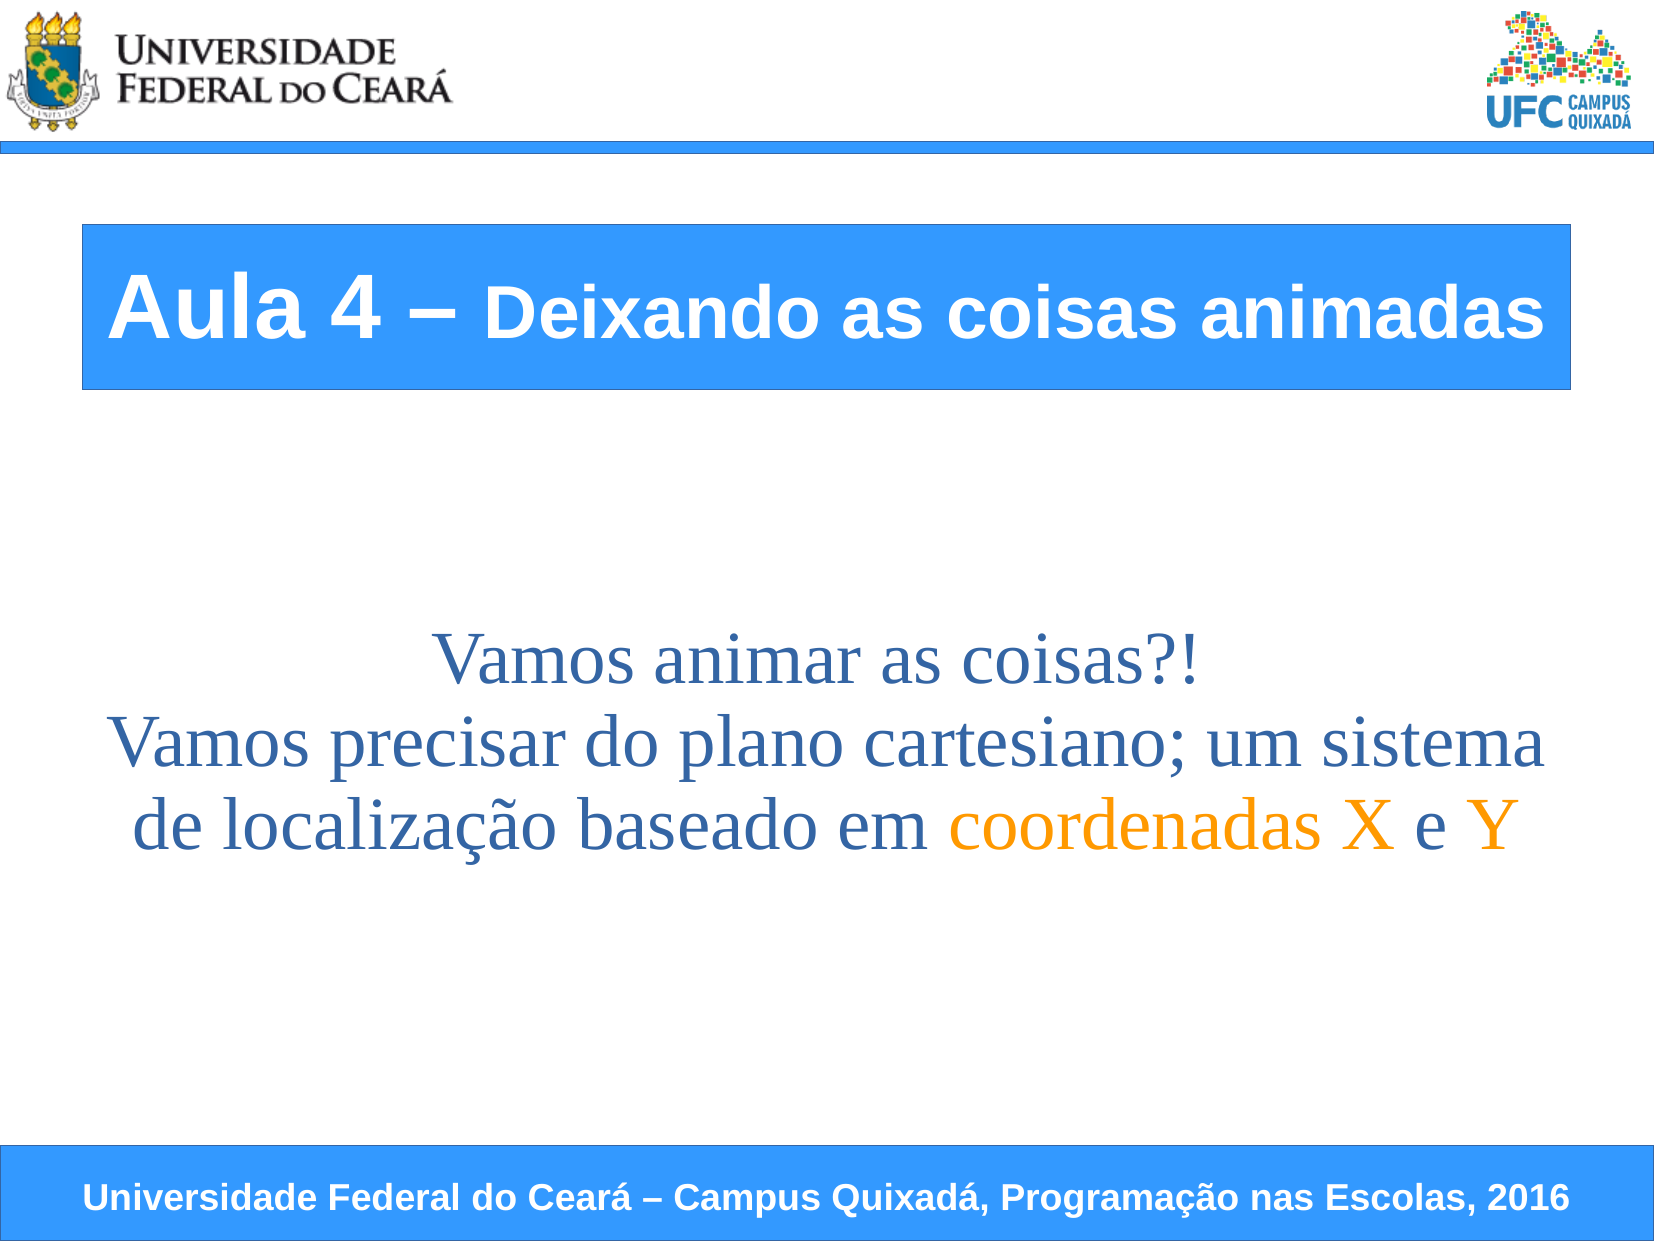

Aula 4 – Deixando as coisas animadas
# Vamos animar as coisas?!
Vamos precisar do plano cartesiano; um sistema de localização baseado em coordenadas X e Y
Universidade Federal do Ceará – Campus Quixadá, Programação nas Escolas, 2016